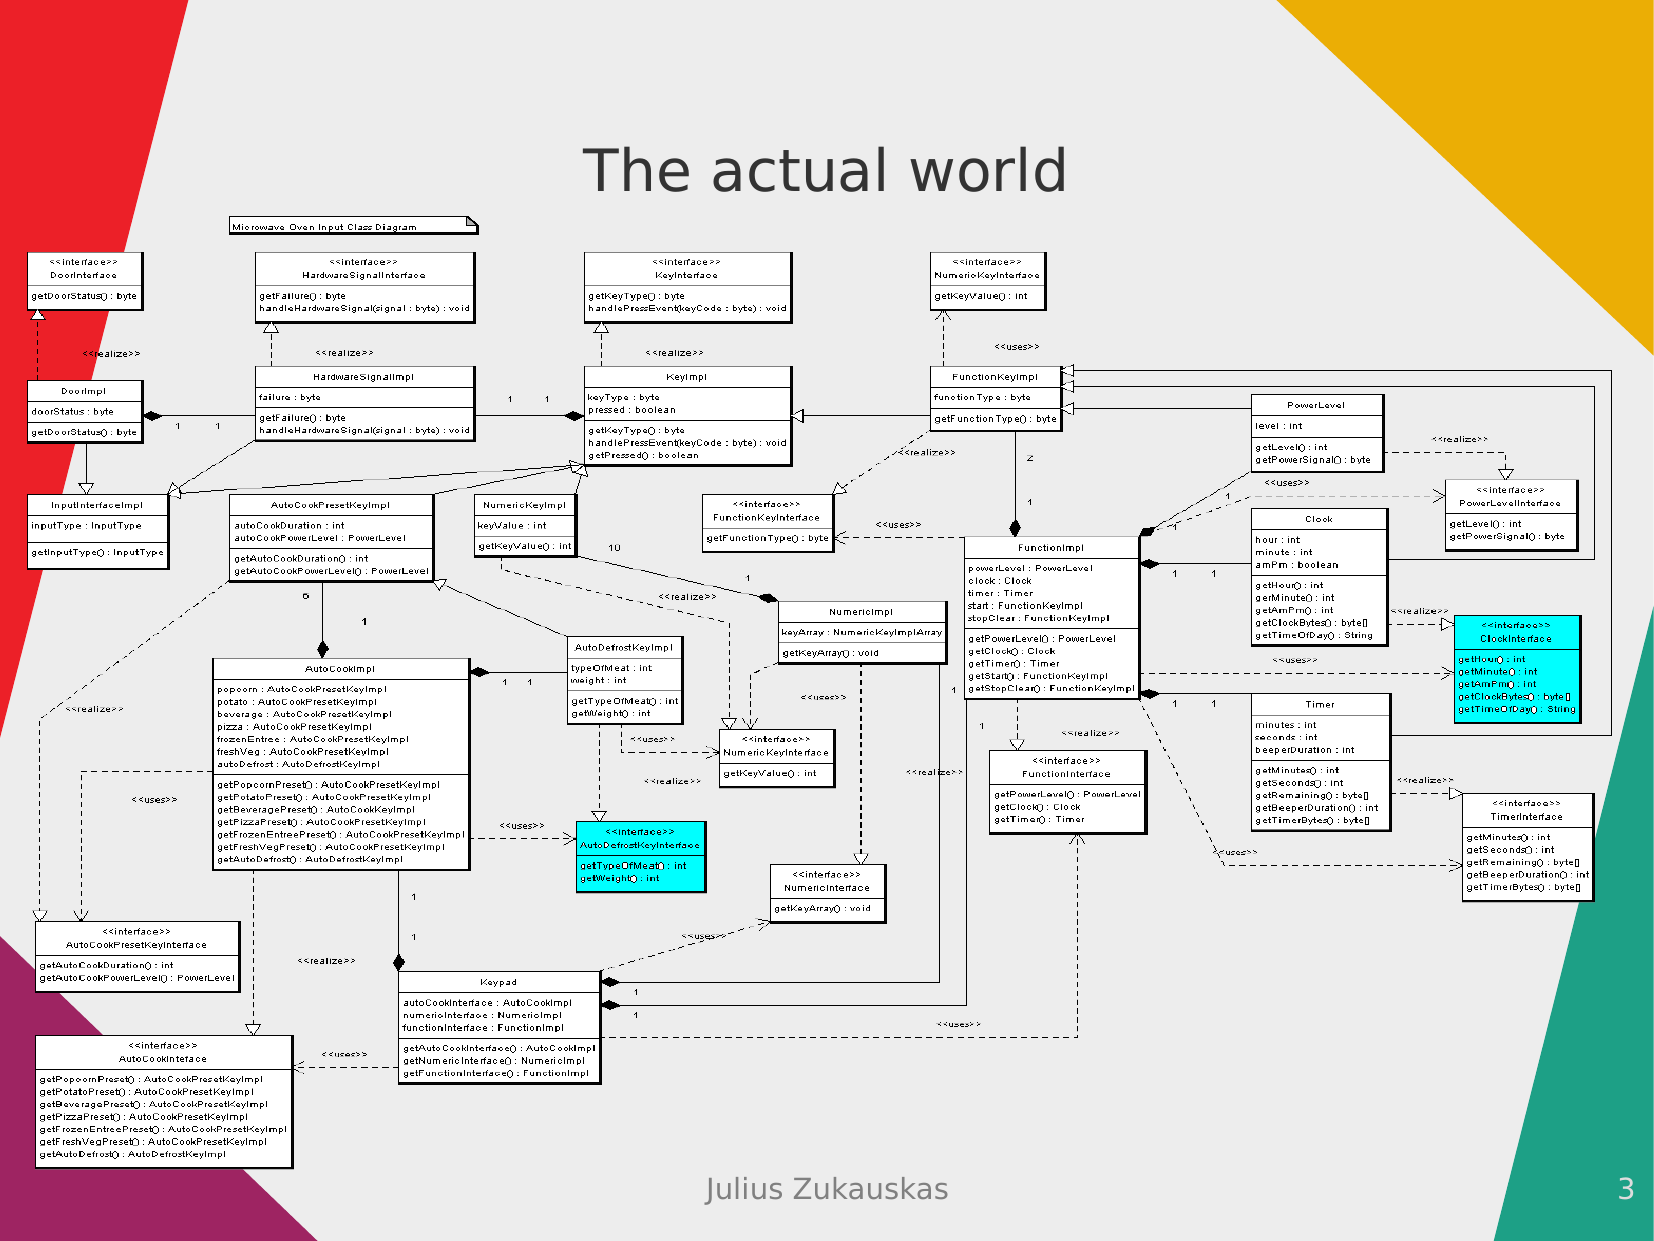

# The actual world
Julius Zukauskas
3